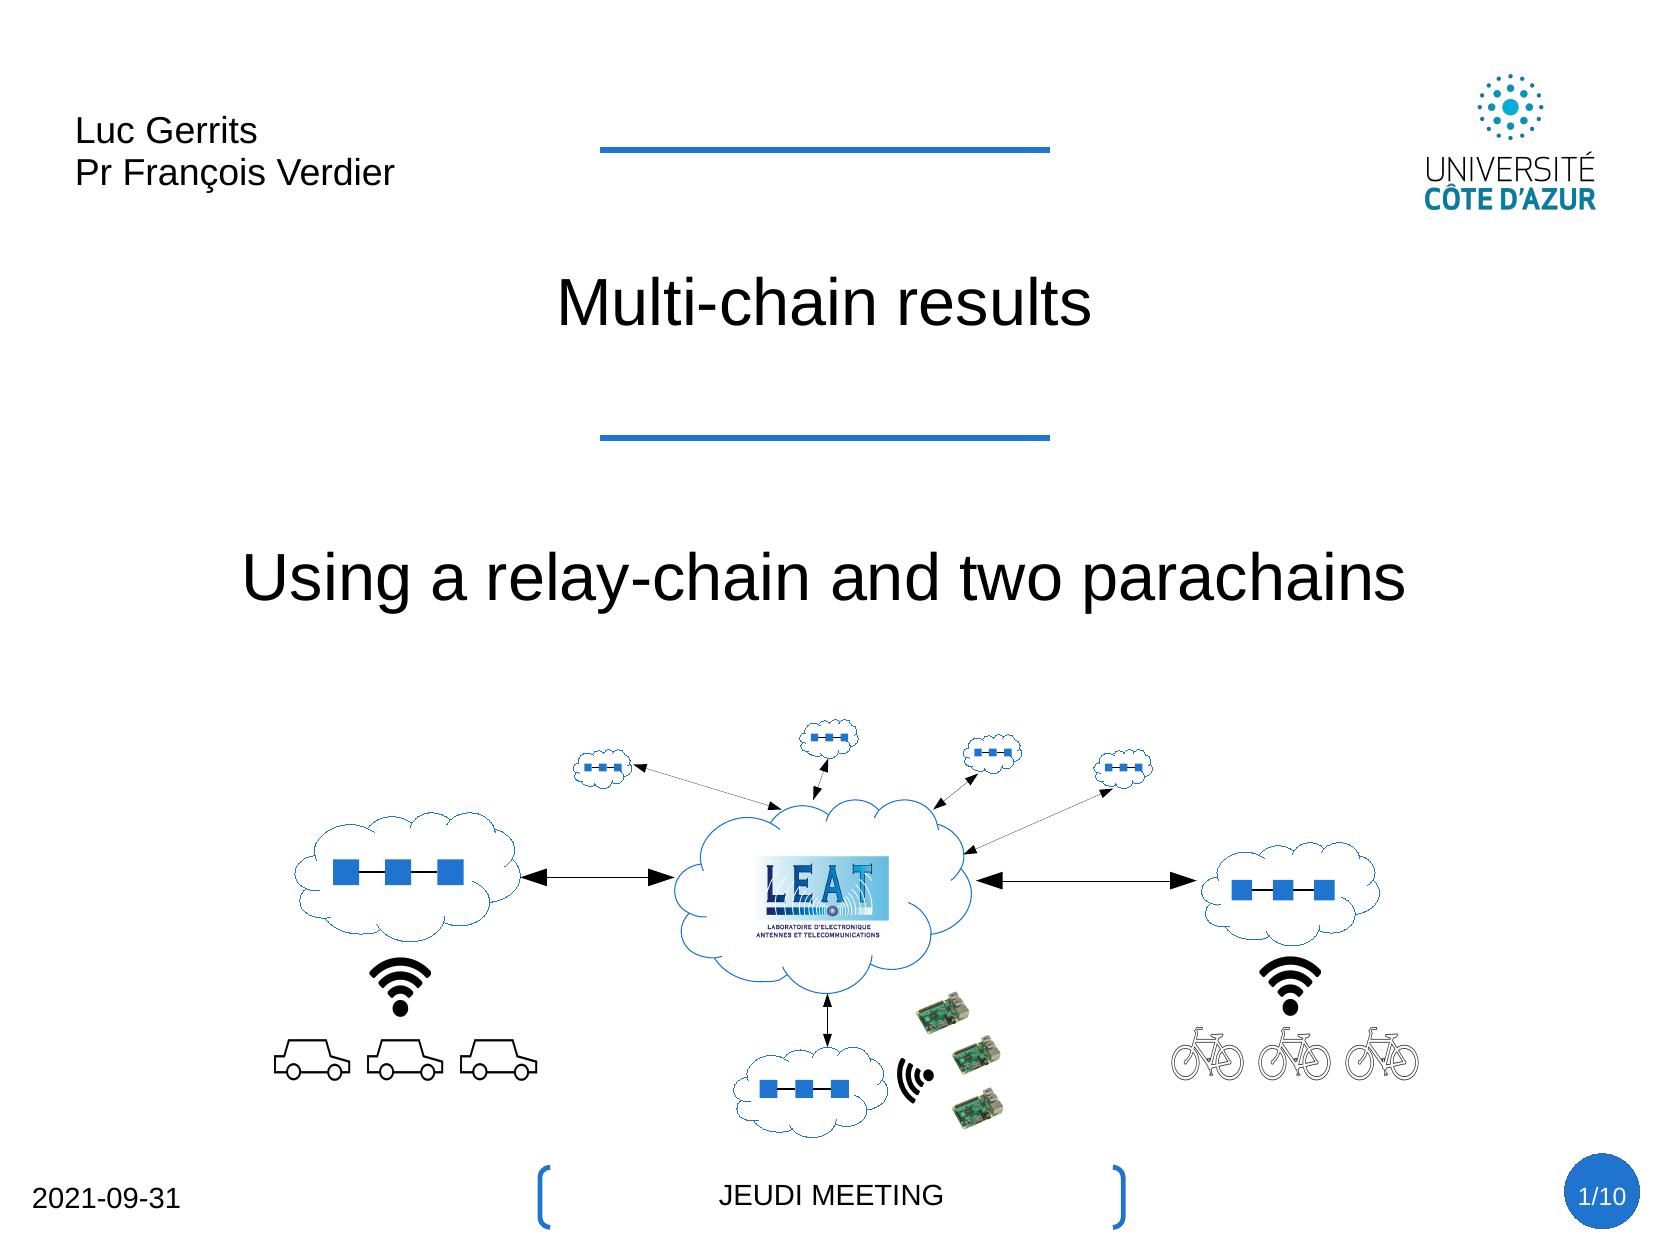

Luc Gerrits
Pr François Verdier
# Multi-chain results
Using a relay-chain and two parachains